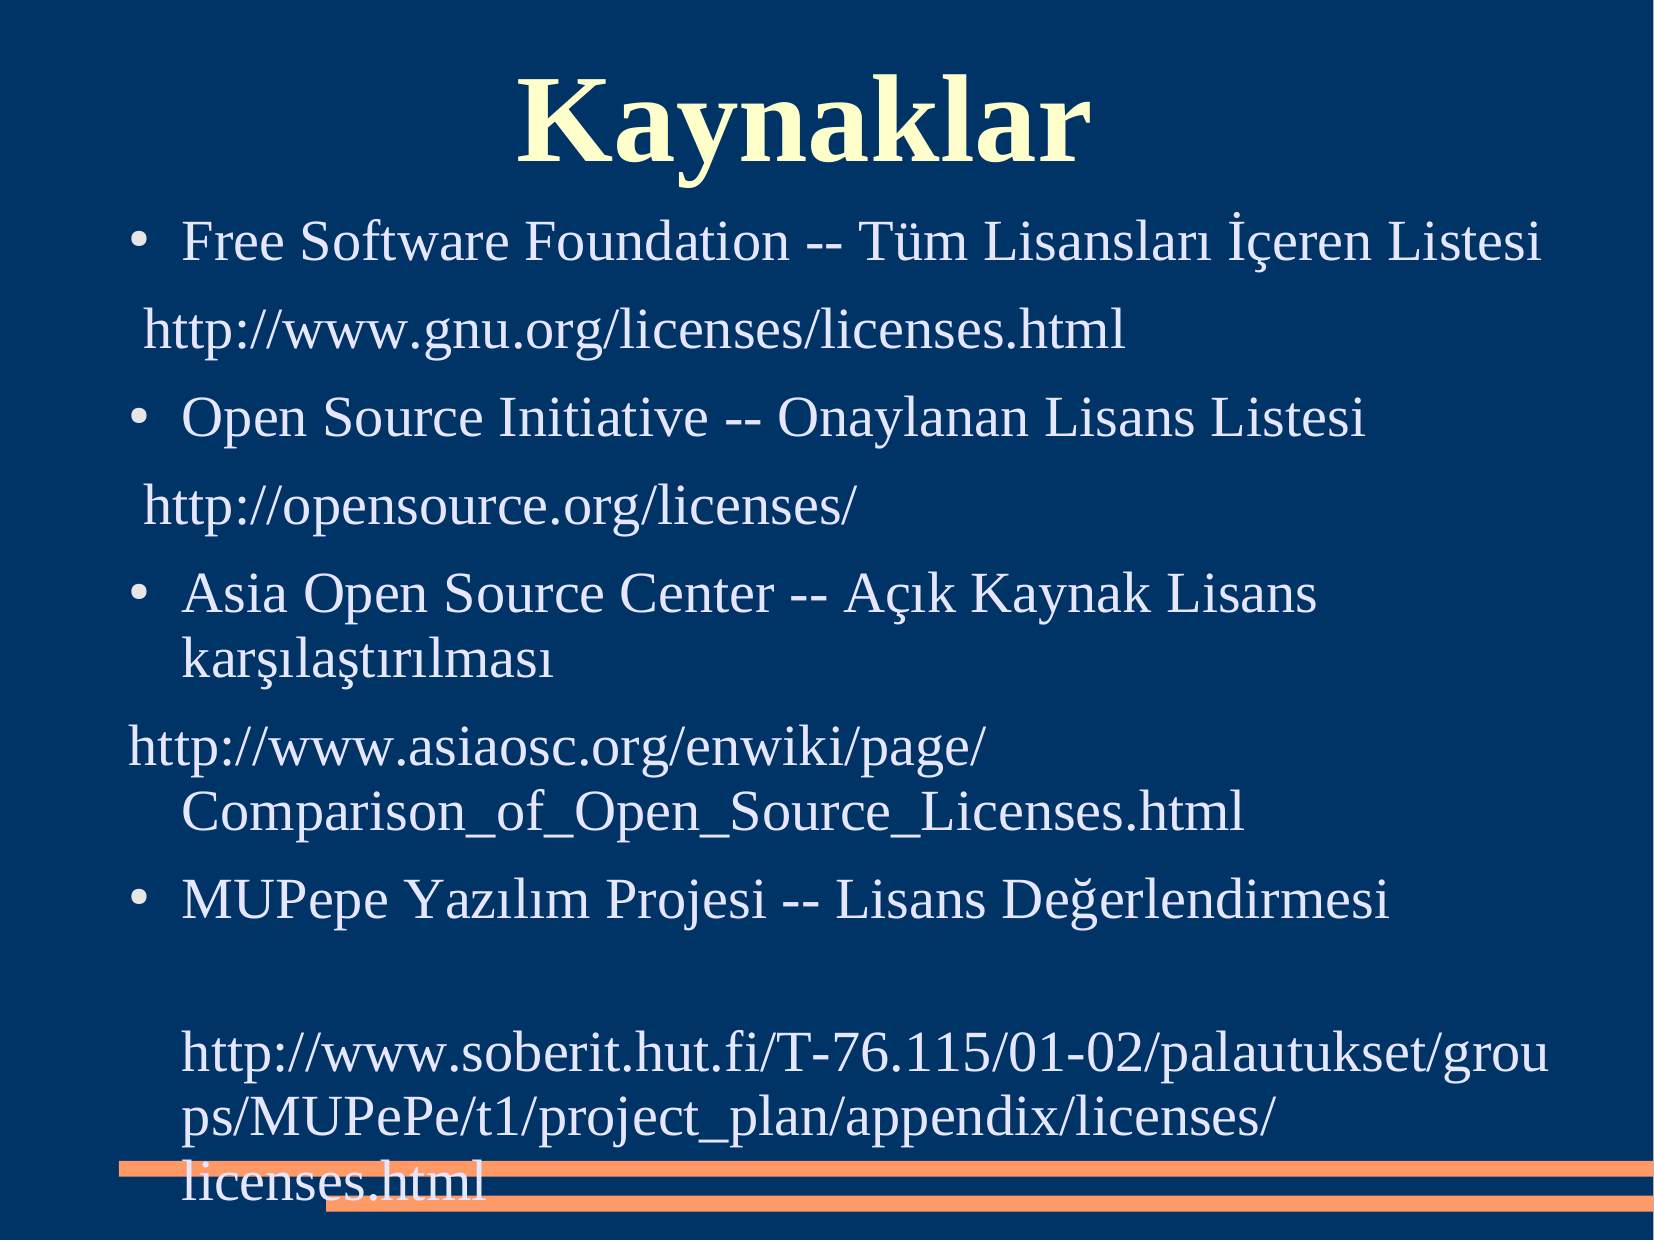

# Kaynaklar
Free Software Foundation -- Tüm Lisansları İçeren Listesi
 http://www.gnu.org/licenses/licenses.html
Open Source Initiative -- Onaylanan Lisans Listesi
 http://opensource.org/licenses/
Asia Open Source Center -- Açık Kaynak Lisans karşılaştırılması
http://www.asiaosc.org/enwiki/page/Comparison_of_Open_Source_Licenses.html
MUPepe Yazılım Projesi -- Lisans Değerlendirmesi
 http://www.soberit.hut.fi/T-76.115/01-02/palautukset/groups/MUPePe/t1/project_plan/appendix/licenses/licenses.html